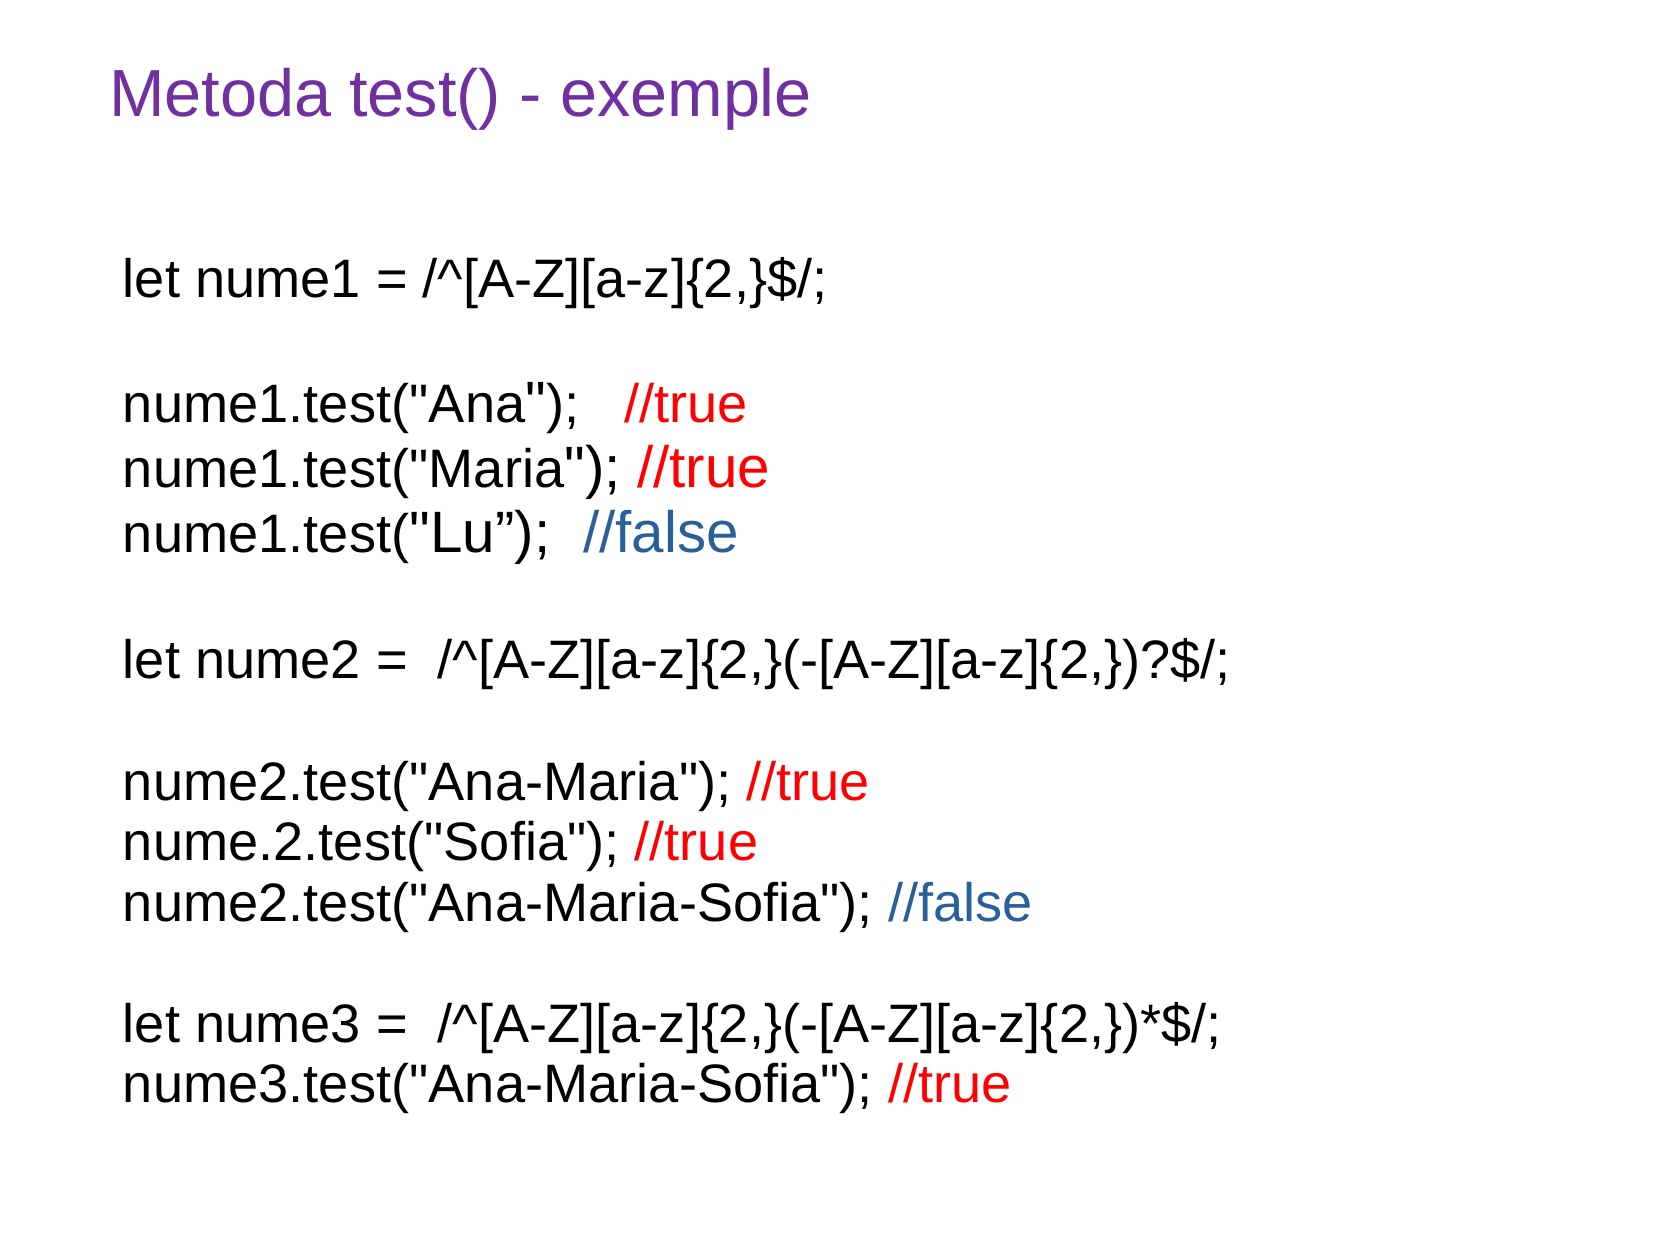

Metoda test() - exemple
 let nume1 = /^[A-Z][a-z]{2,}$/;
 nume1.test("Ana"); //true
 nume1.test("Maria"); //true
 nume1.test("Lu”); //false
 let nume2 = /^[A-Z][a-z]{2,}(-[A-Z][a-z]{2,})?$/;
 nume2.test("Ana-Maria"); //true
 nume.2.test("Sofia"); //true
 nume2.test("Ana-Maria-Sofia"); //false
 let nume3 = /^[A-Z][a-z]{2,}(-[A-Z][a-z]{2,})*$/;
 nume3.test("Ana-Maria-Sofia"); //true